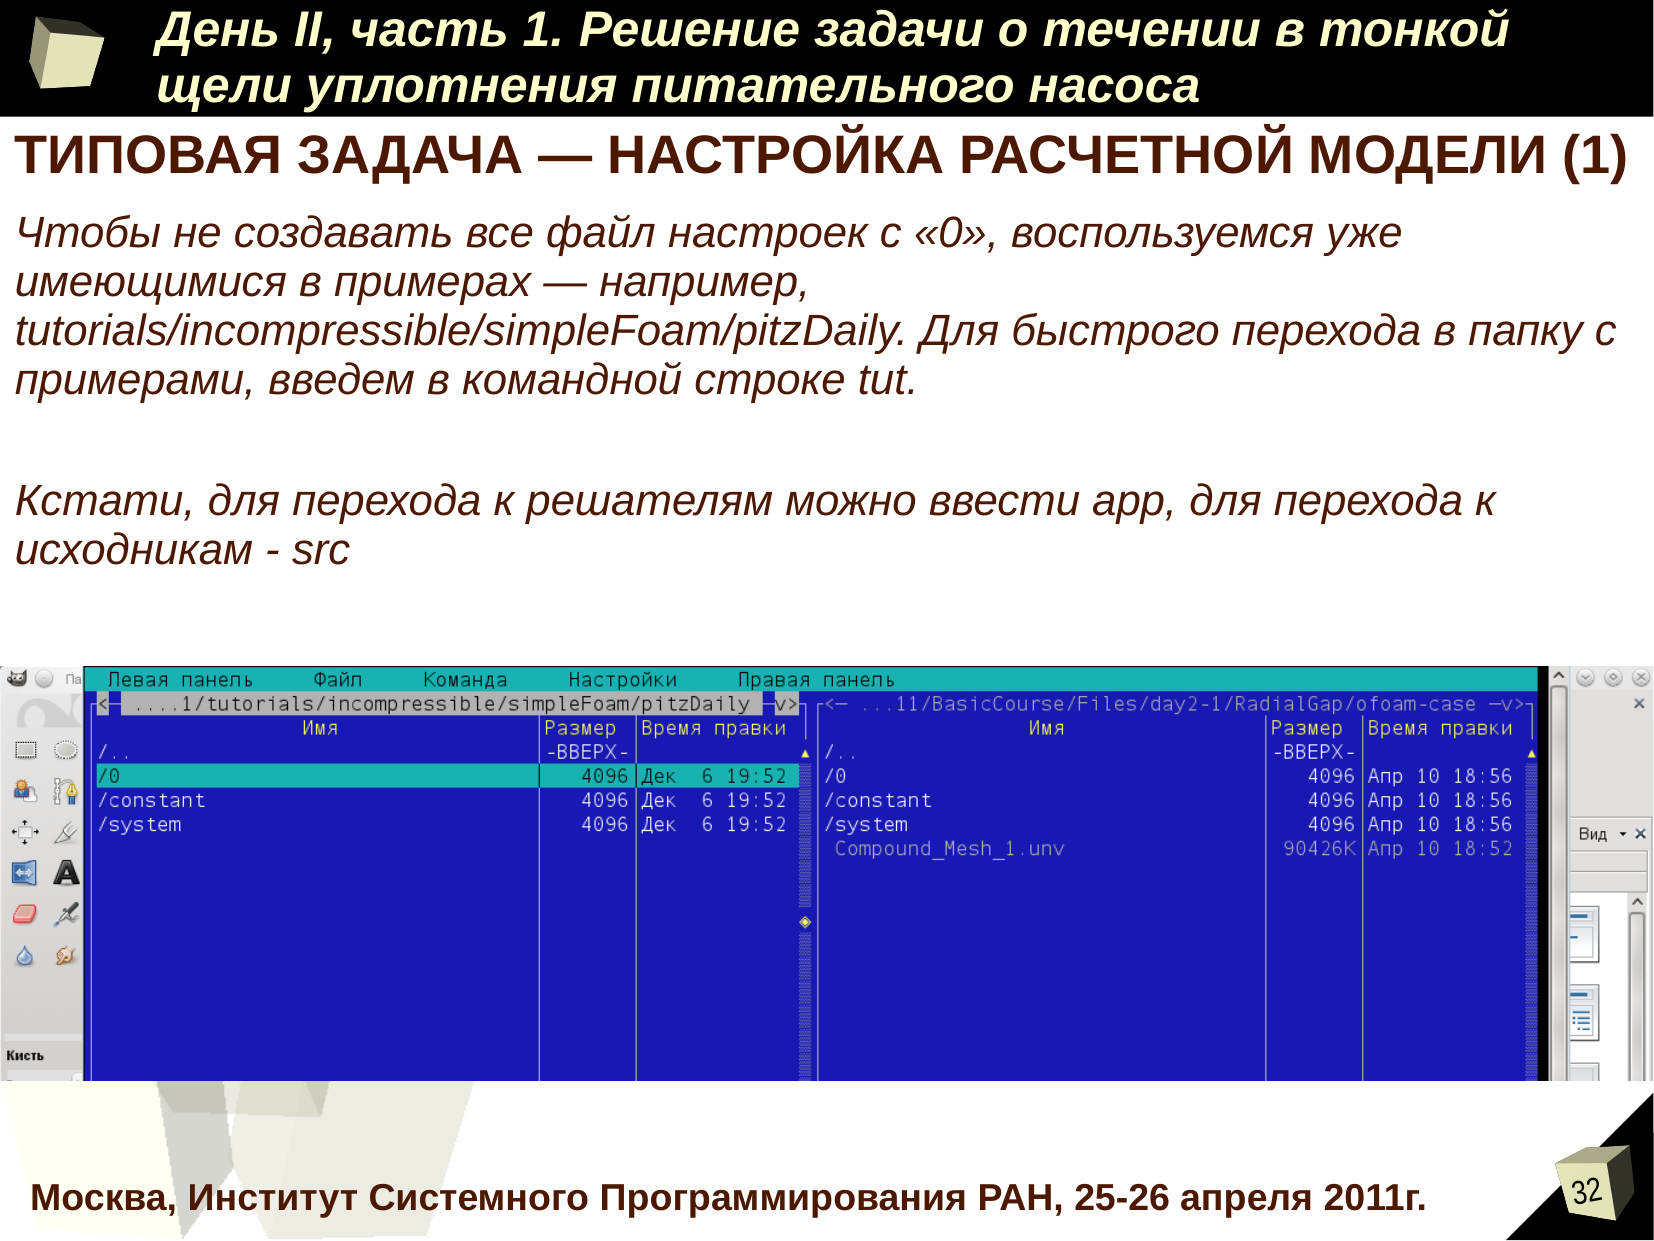

ТИПОВАЯ ЗАДАЧА — НАСТРОЙКА РАСЧЕТНОЙ МОДЕЛИ (1)
Чтобы не создавать все файл настроек с «0», воспользуемся уже имеющимися в примерах — например, tutorials/incompressible/simpleFoam/pitzDaily. Для быстрого перехода в папку с примерами, введем в командной строке tut.
Кстати, для перехода к решателям можно ввести app, для перехода к исходникам - src